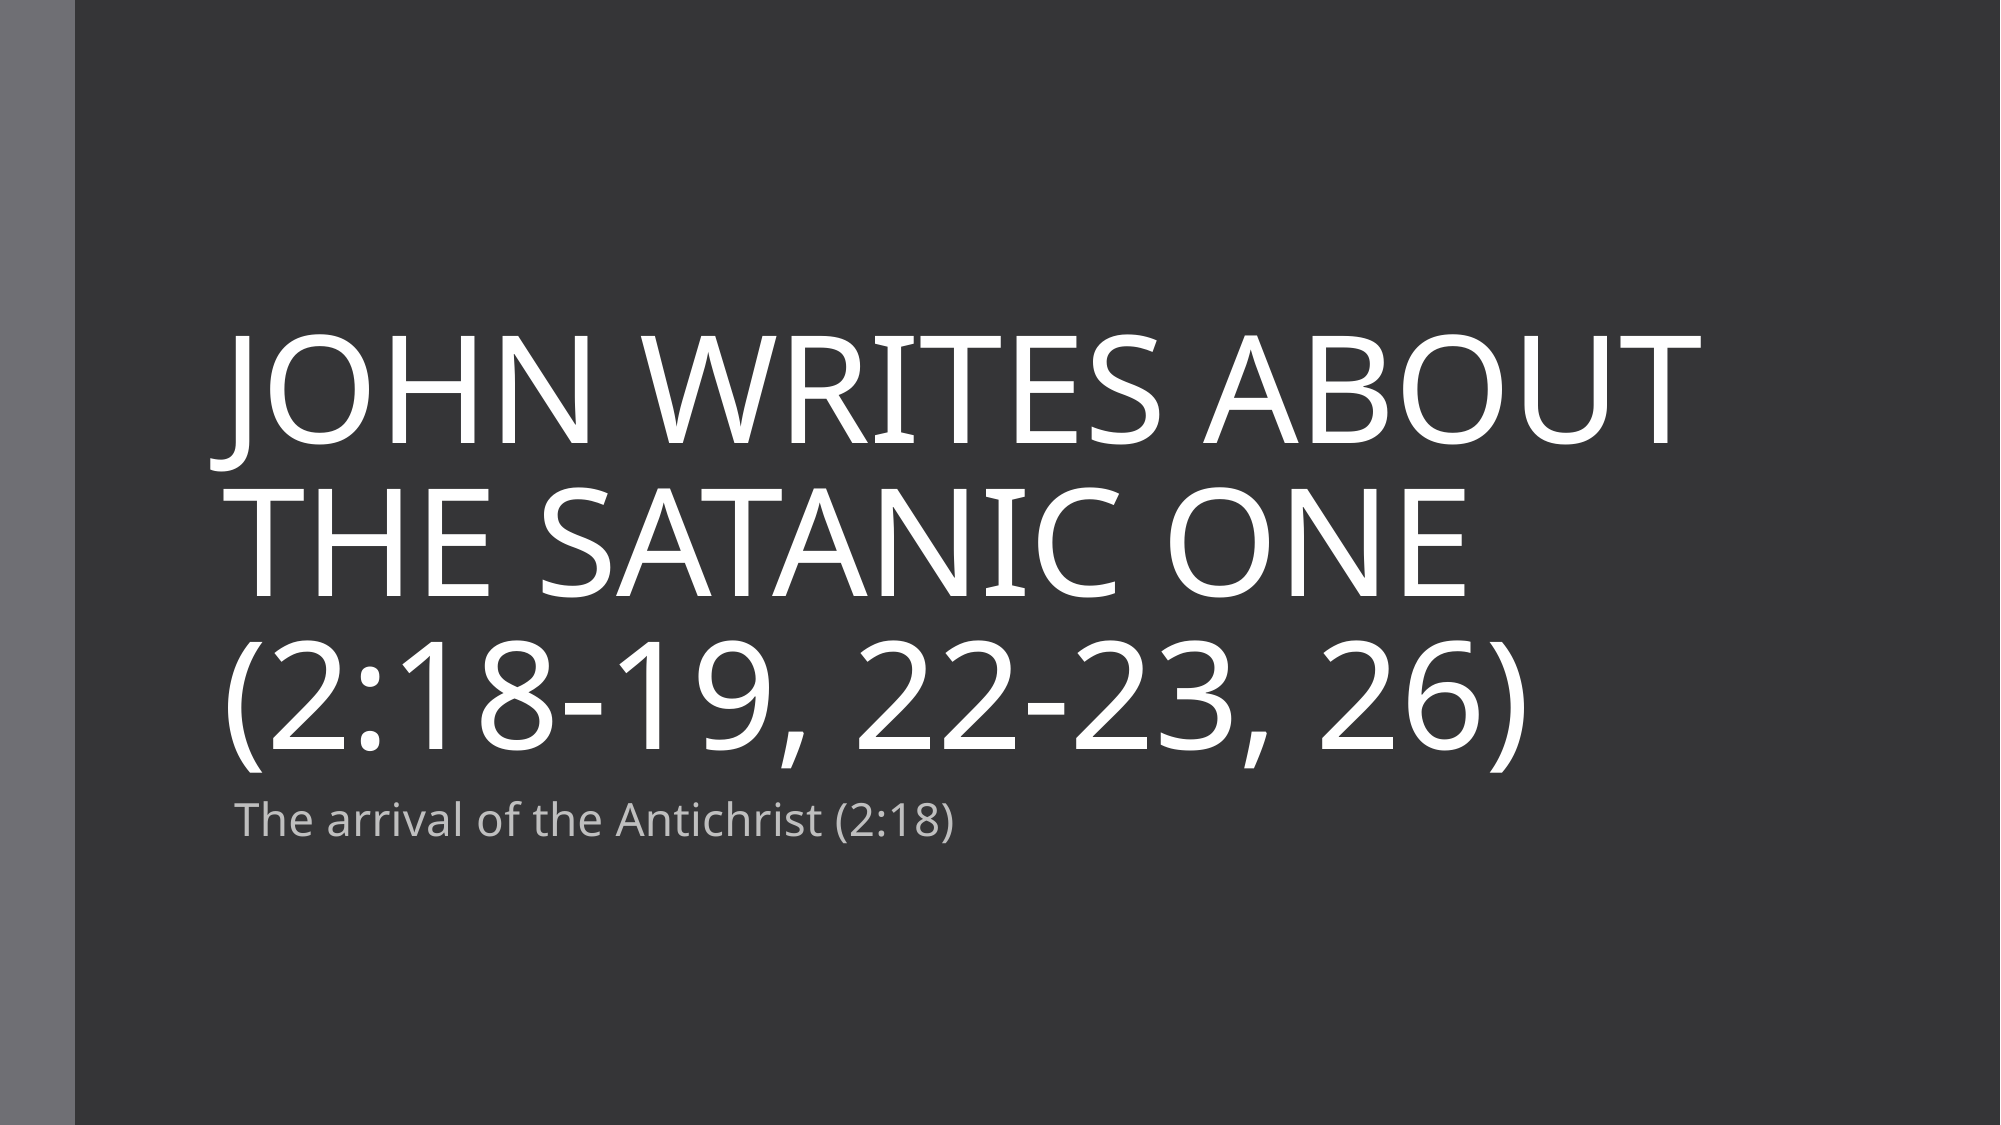

# JOHN WRITES ABOUT THE SATANIC ONE (2:18-19, 22-23, 26)
 The arrival of the Antichrist (2:18)